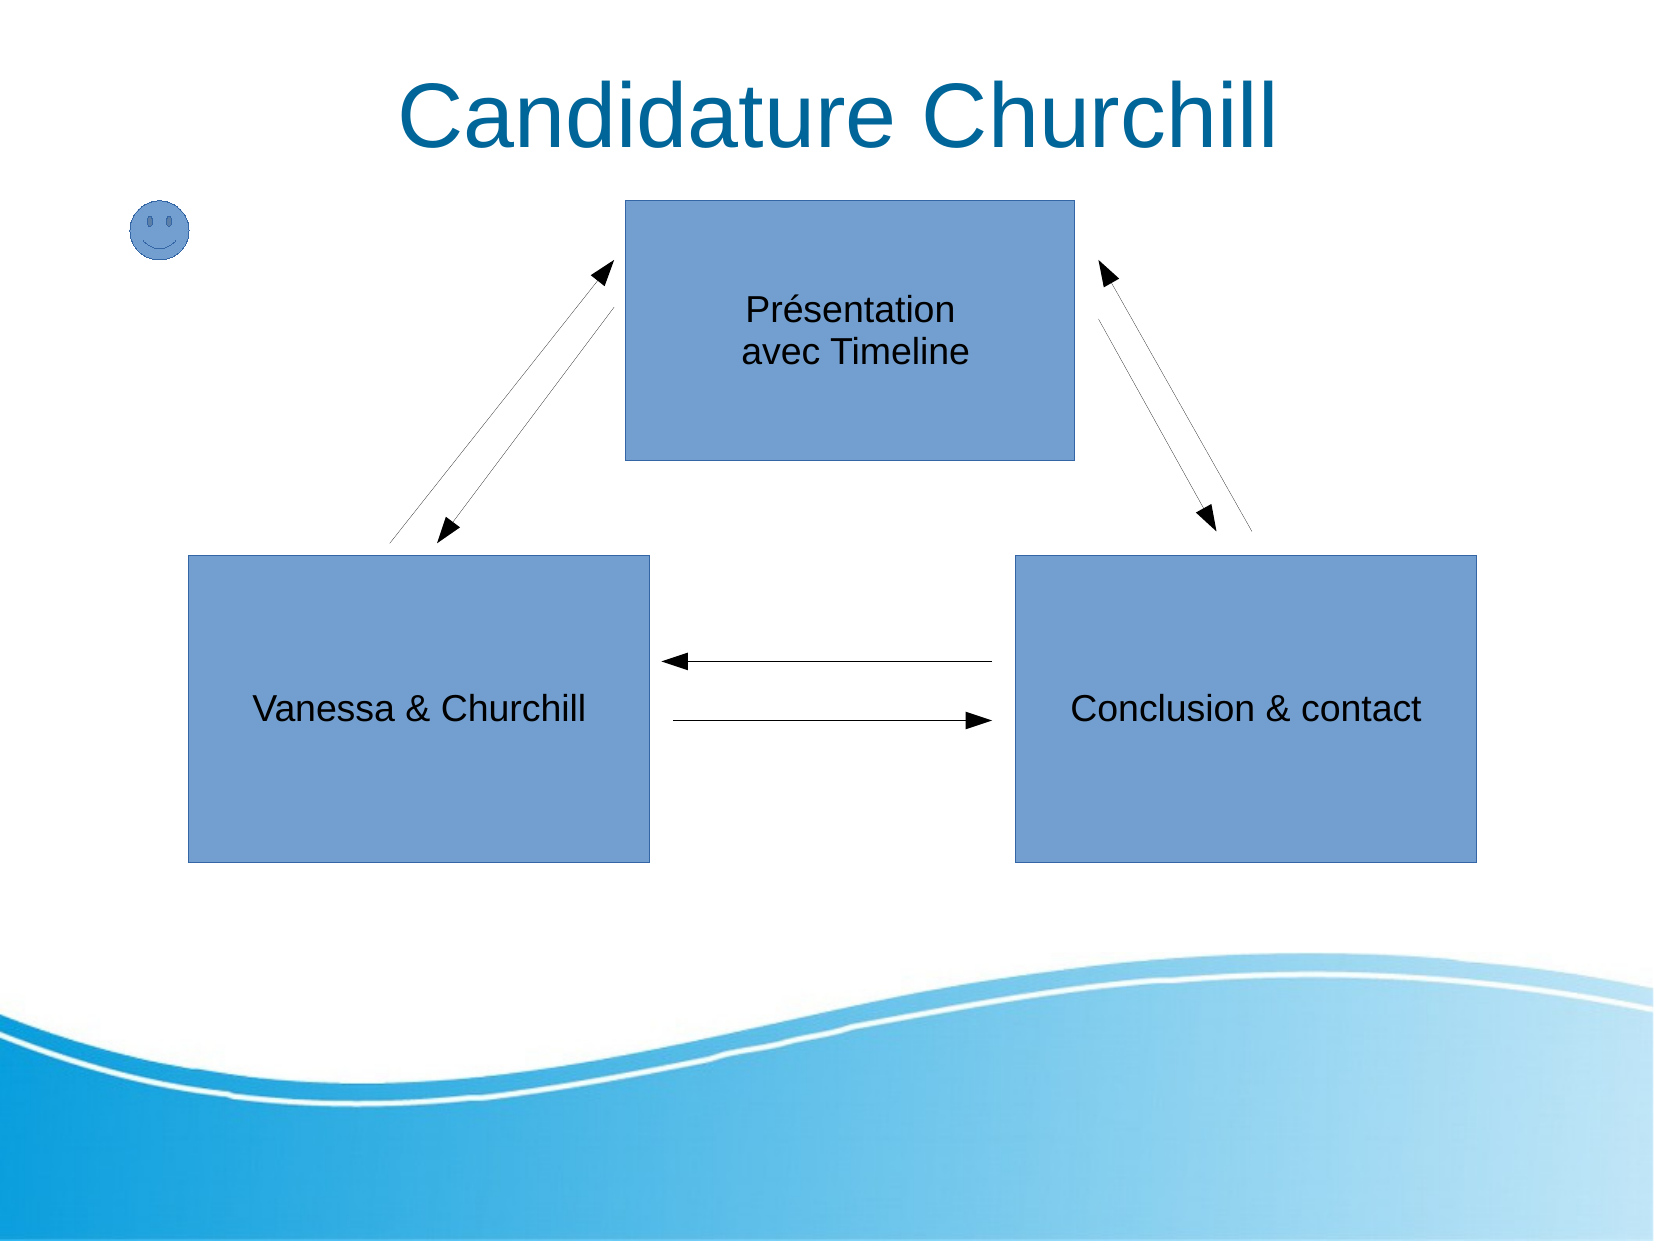

# Candidature Churchill
Présentation
 avec Timeline
Vanessa & Churchill
Conclusion & contact